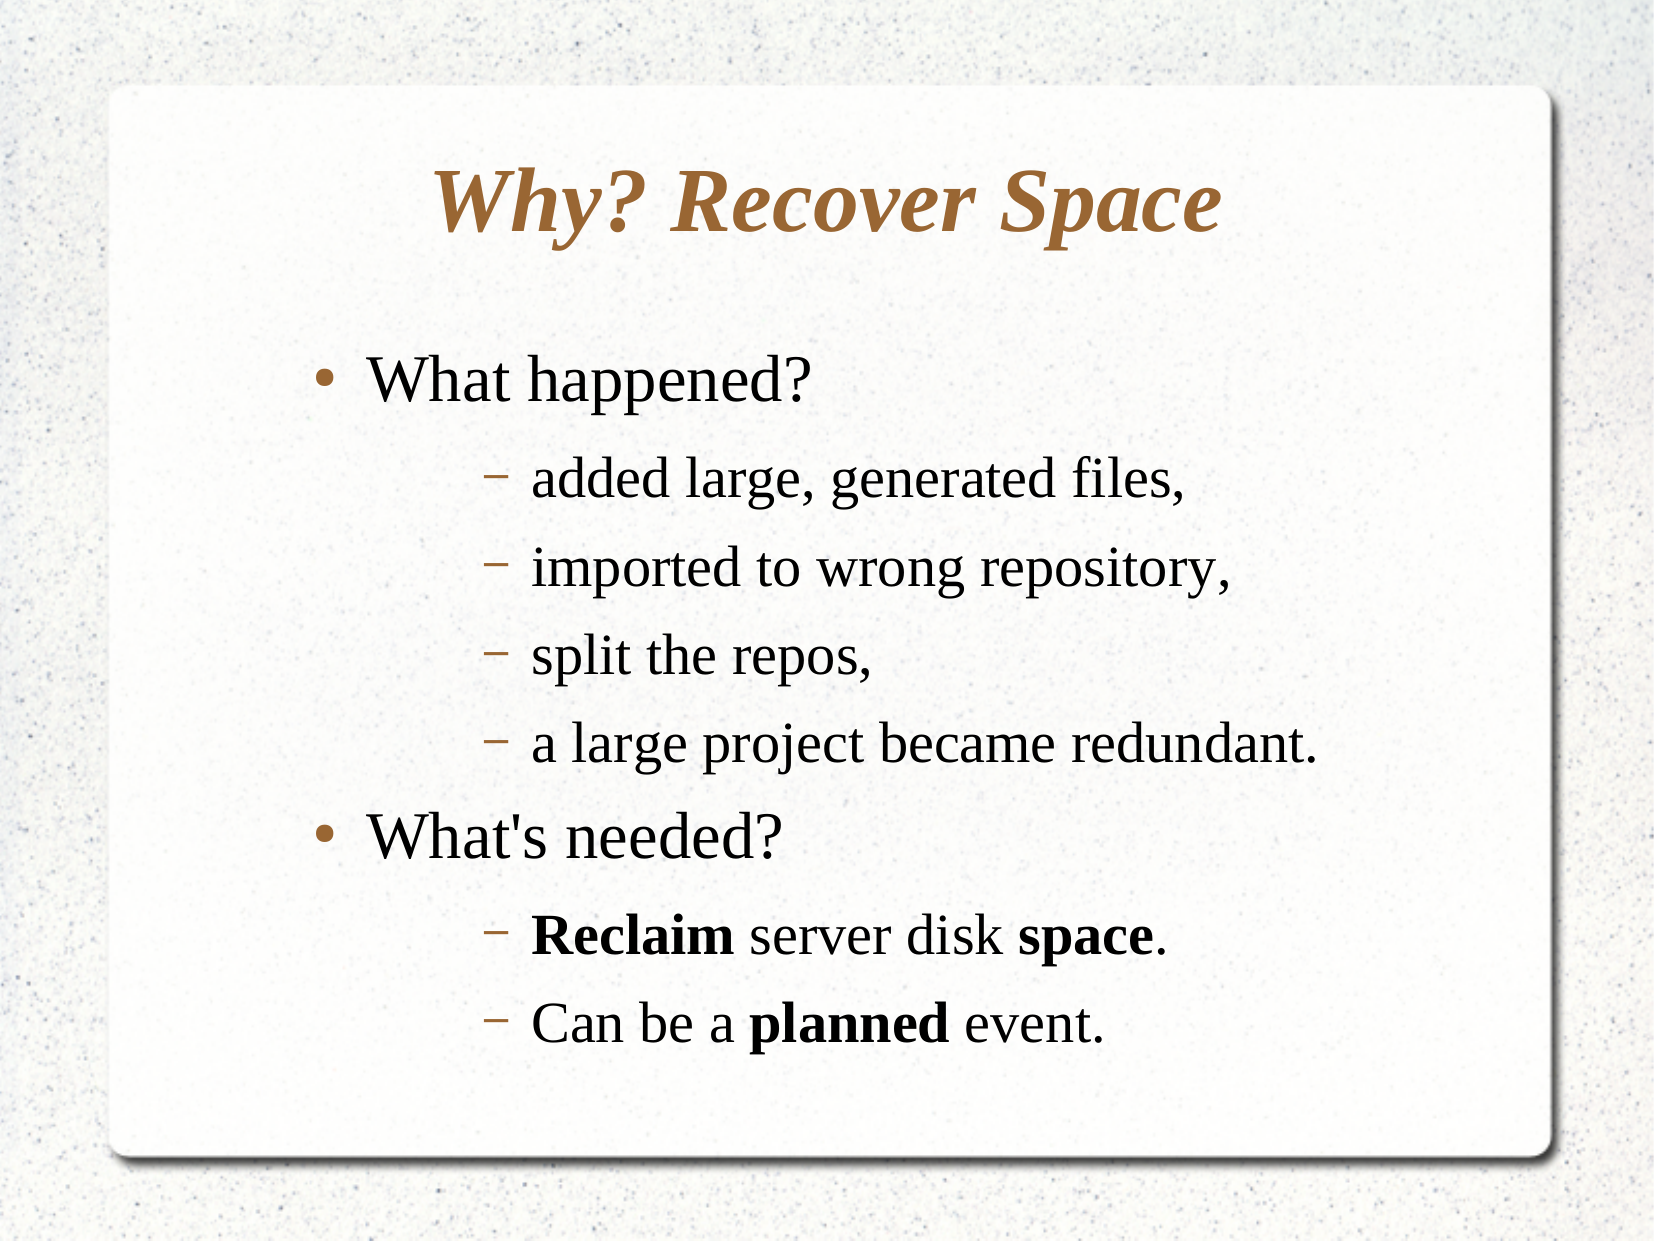

# Why? Recover Space
What happened?
added large, generated files,
imported to wrong repository,
split the repos,
a large project became redundant.
What's needed?
Reclaim server disk space.
Can be a planned event.